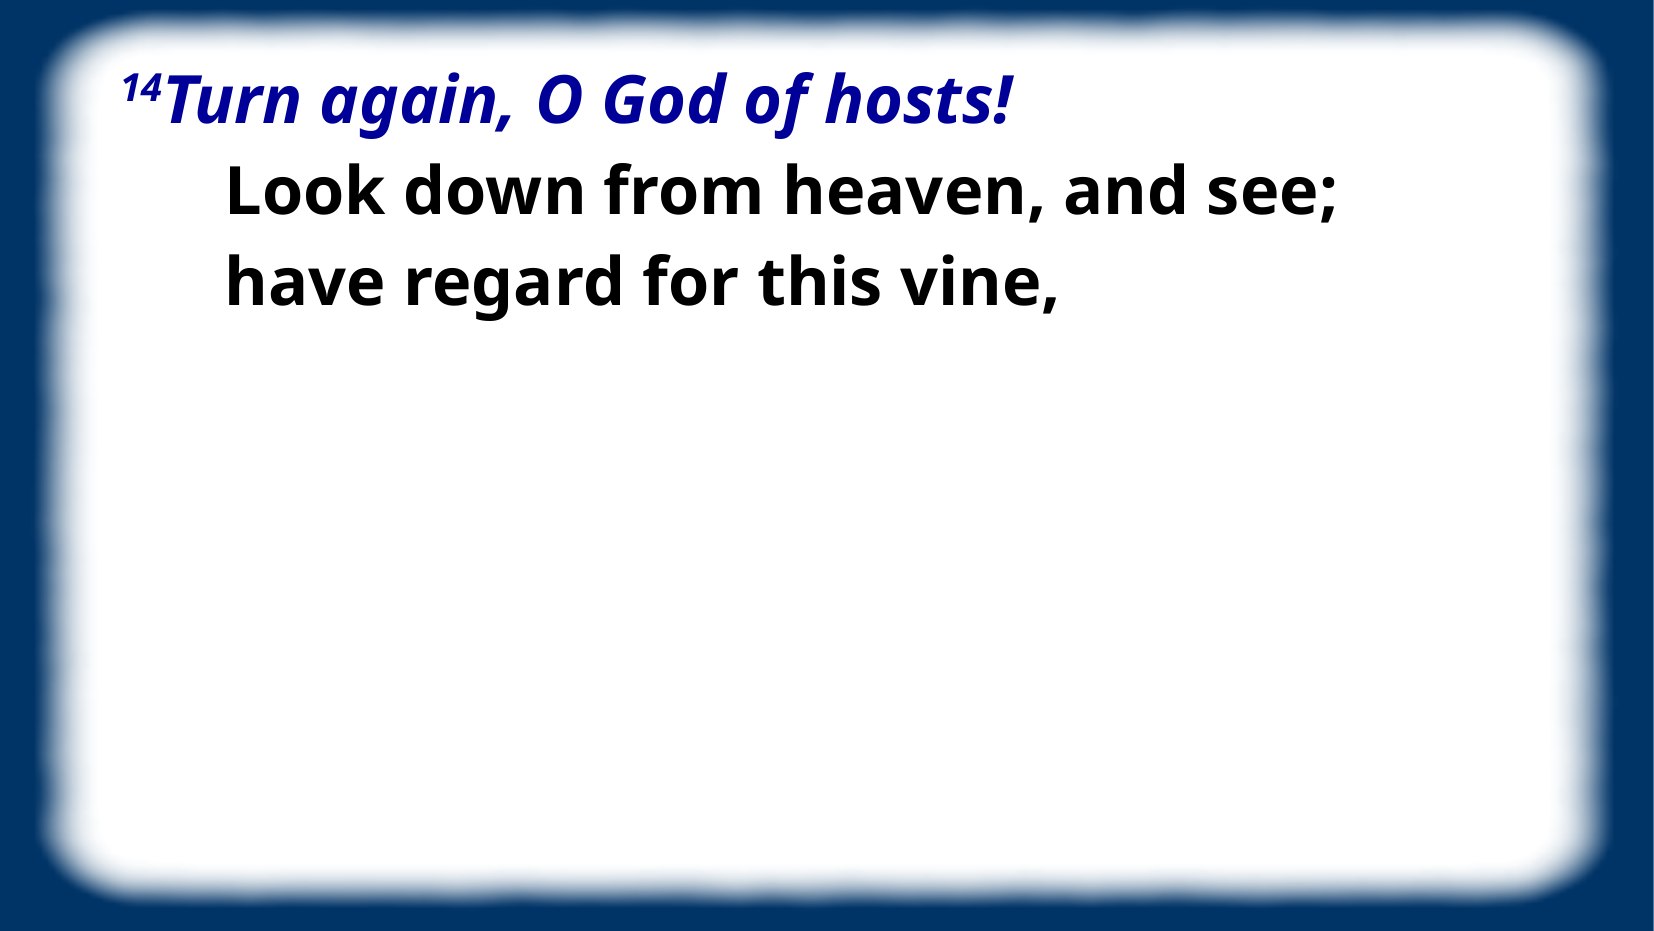

14Turn again, O God of hosts!
 Look down from heaven, and see;
 have regard for this vine,